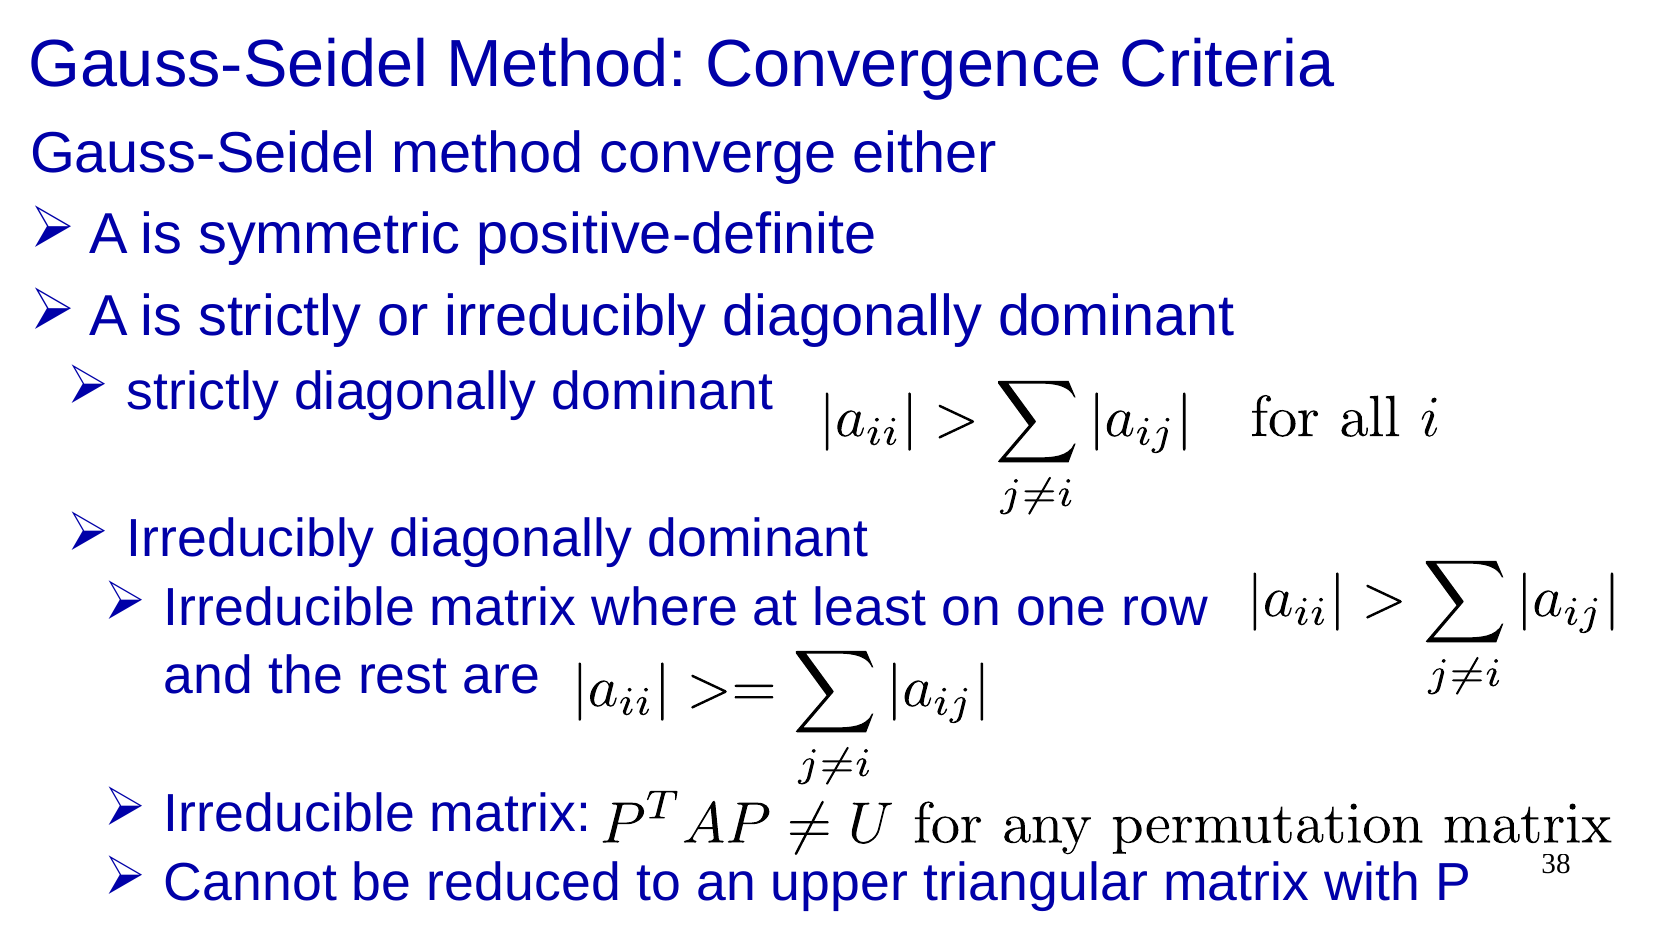

# Gauss-Seidel Method: Convergence Criteria
Gauss-Seidel method converge either
A is symmetric positive-definite
A is strictly or irreducibly diagonally dominant
strictly diagonally dominant
Irreducibly diagonally dominant
Irreducible matrix where at least on one row
and the rest are
Irreducible matrix:
Cannot be reduced to an upper triangular matrix with P
38